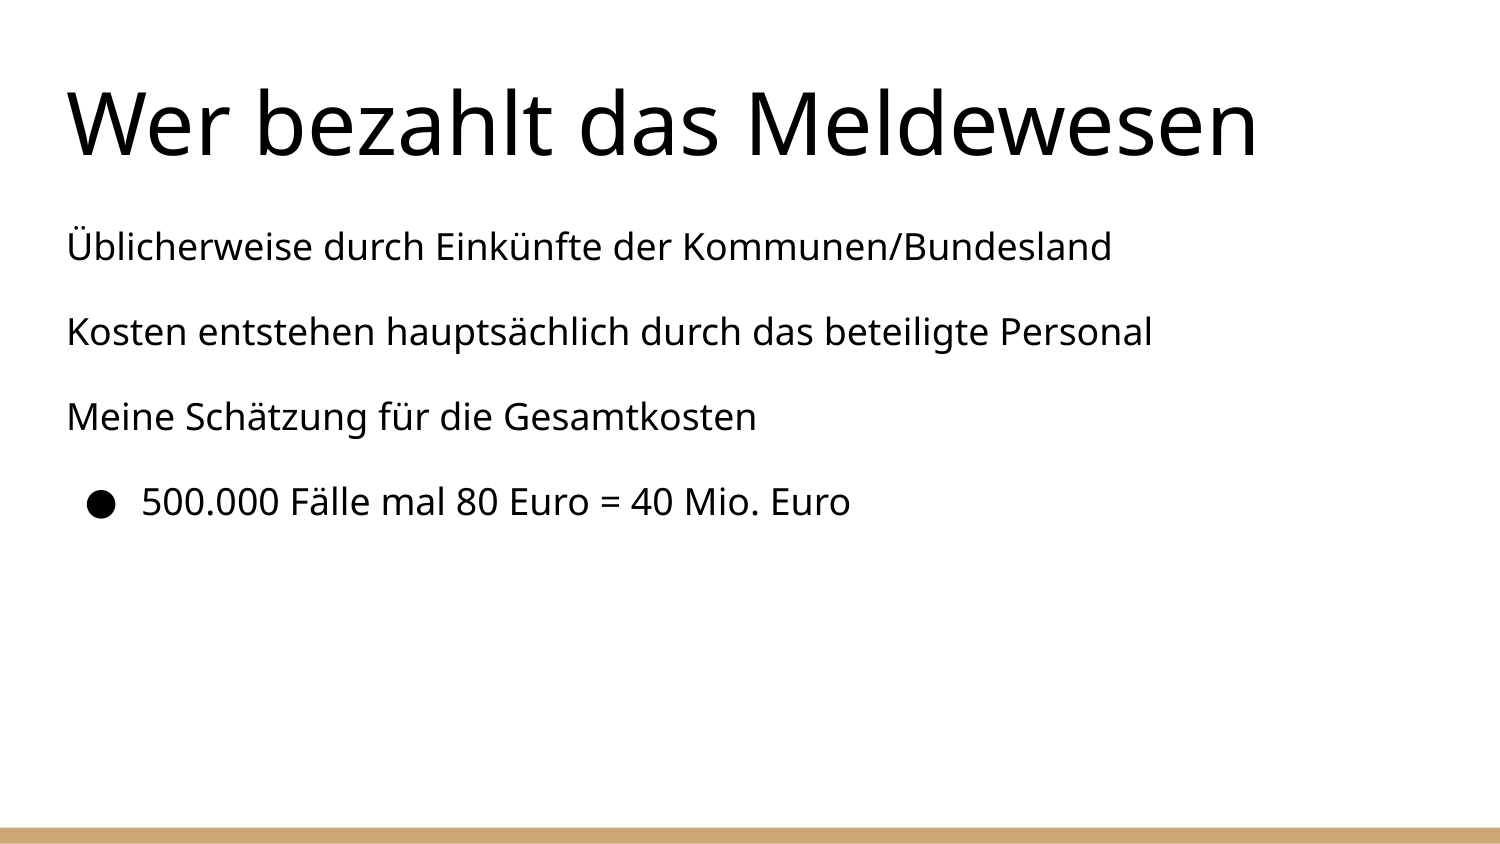

# Wer bezahlt das Meldewesen
Üblicherweise durch Einkünfte der Kommunen/Bundesland
Kosten entstehen hauptsächlich durch das beteiligte Personal
Meine Schätzung für die Gesamtkosten
500.000 Fälle mal 80 Euro = 40 Mio. Euro